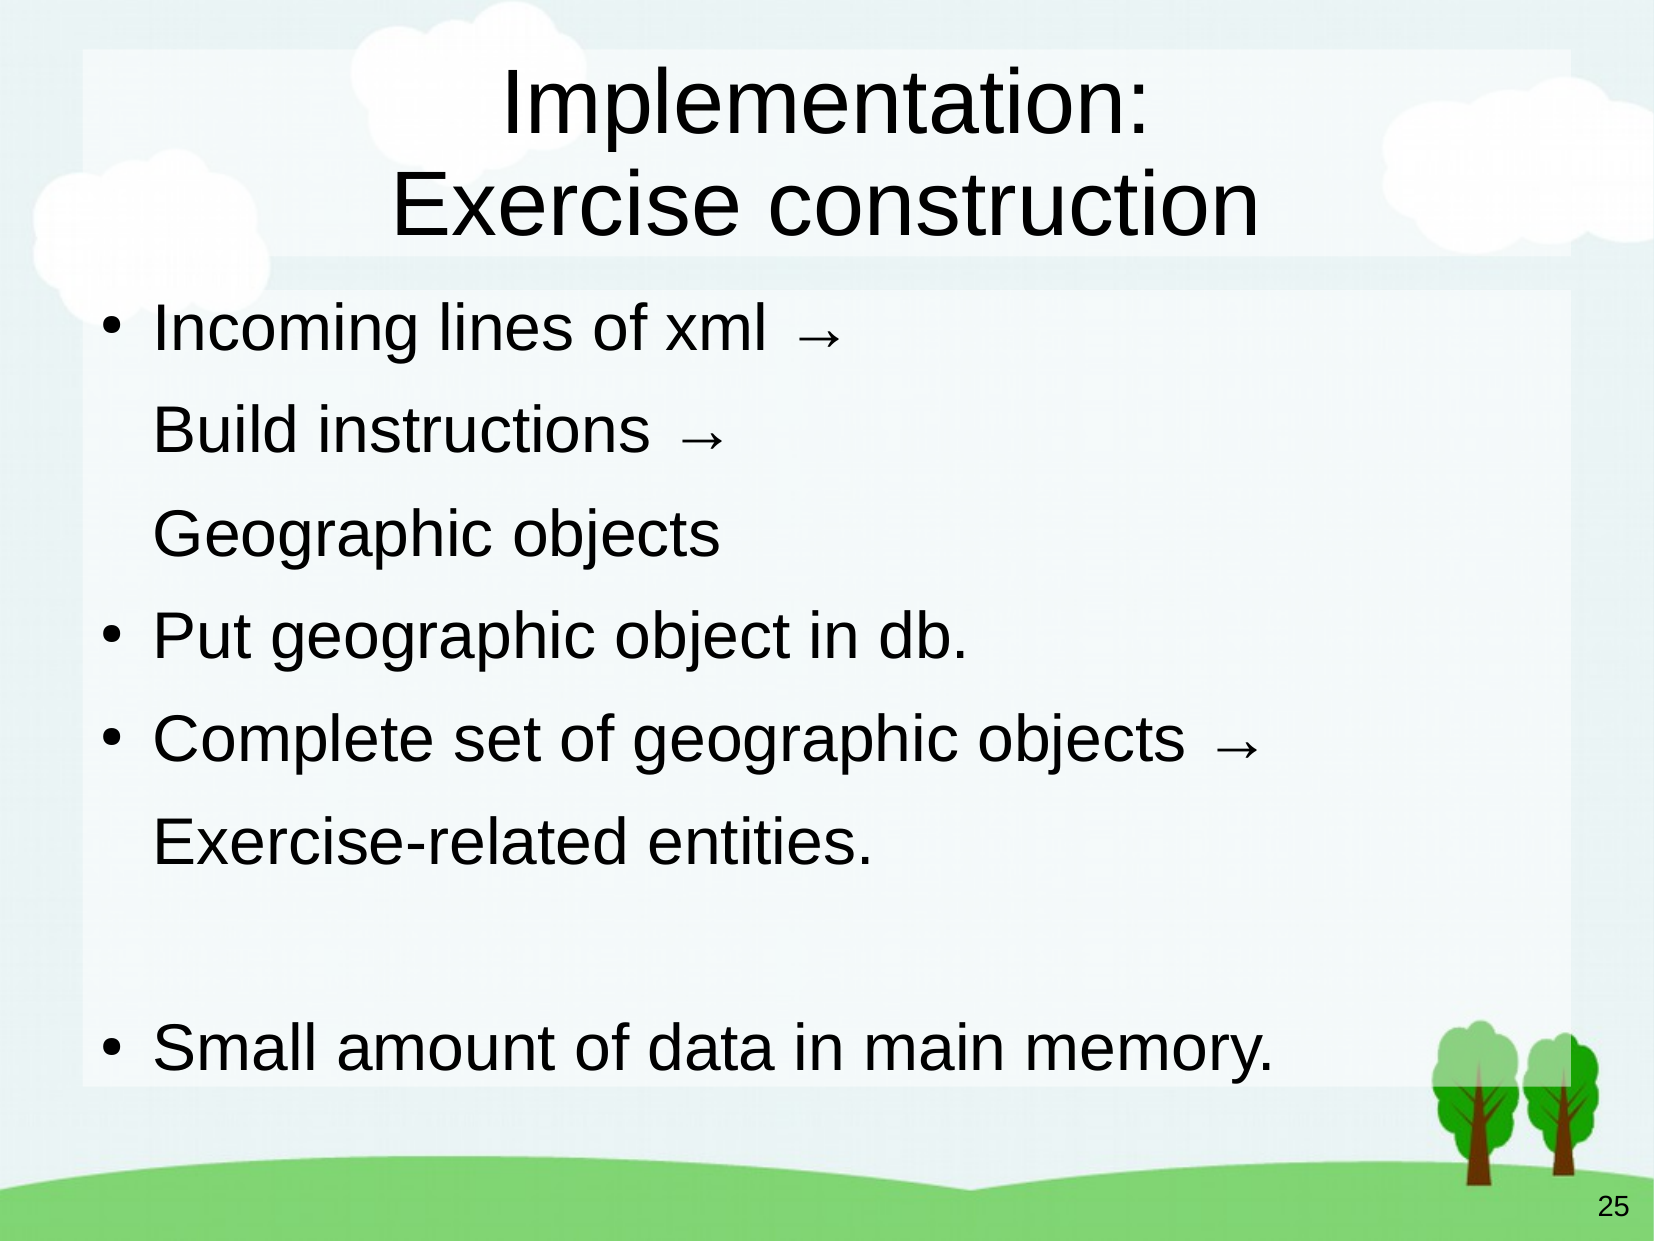

# Implementation: Exercise construction
Incoming lines of xml →
Build instructions →
Geographic objects
Put geographic object in db.
Complete set of geographic objects →
Exercise-related entities.
Small amount of data in main memory.
25